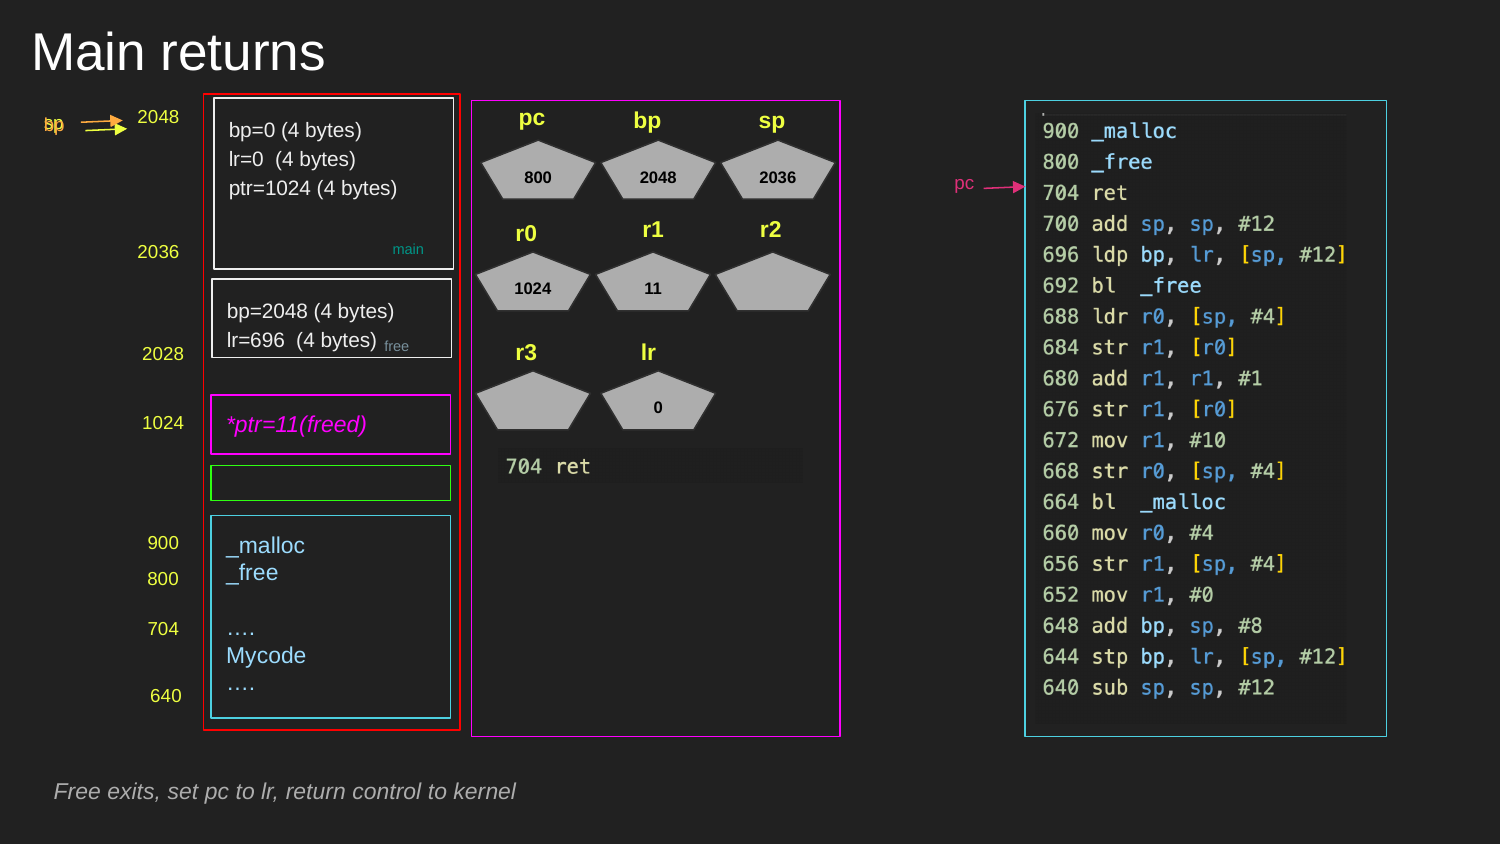

# Main returns
pc
2048
bp
sp
sp
bp
bp=0 (4 bytes)
lr=0 (4 bytes)
ptr=1024 (4 bytes)
800
2048
2036
pc
r1
r2
r0
2036
main
1024
11
bp=2048 (4 bytes)
lr=696 (4 bytes)
free
r3
lr
2028
0
*ptr=11(freed)
1024
900
_malloc
_free
….
Mycode
….
800
704
640
Free exits, set pc to lr, return control to kernel